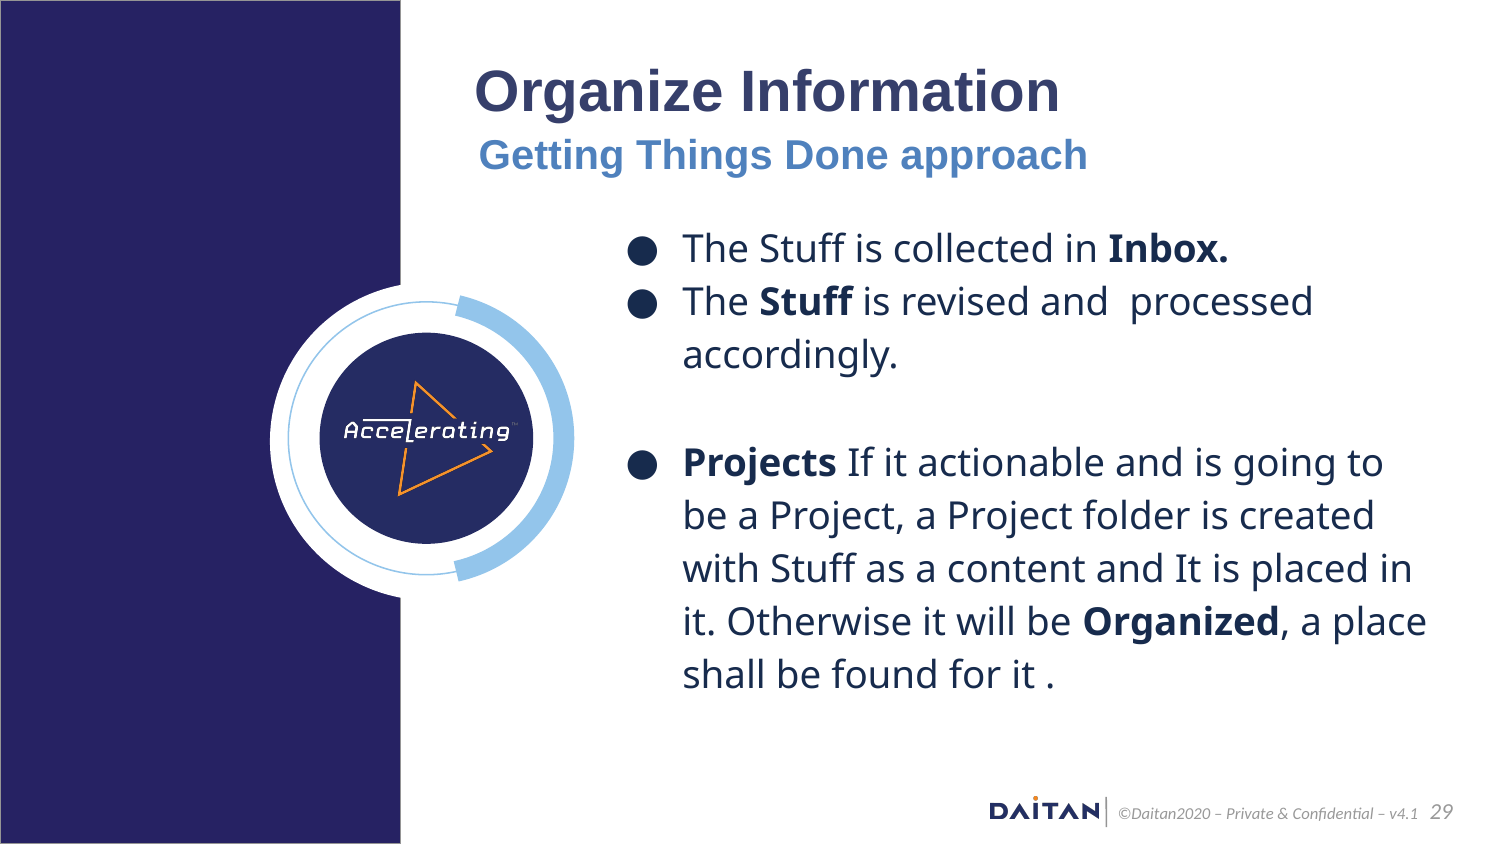

Organize Information
Getting Things Done approach
The Stuff is collected in Inbox.
The Stuff is revised and processed accordingly.
Projects If it actionable and is going to be a Project, a Project folder is created with Stuff as a content and It is placed in it. Otherwise it will be Organized, a place shall be found for it .
#